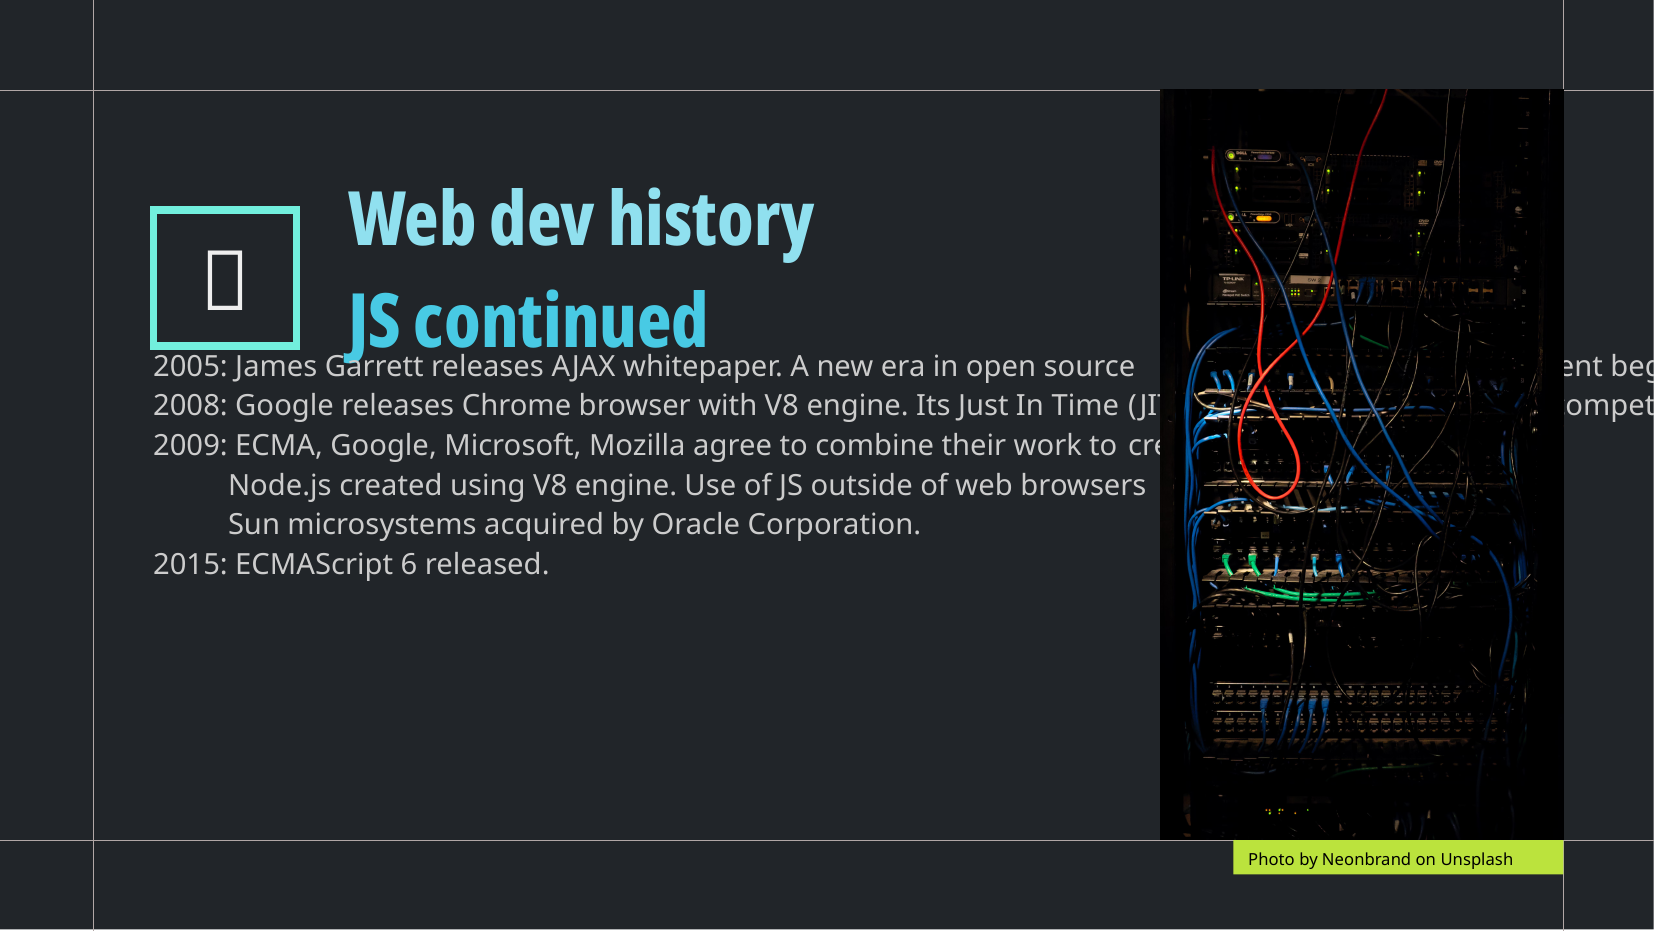

Web dev history
JS continued
🌐
2005: James Garrett releases AJAX whitepaper. A new era in open source 	JS-based library development begins. jQuery released as a result.
2008: Google releases Chrome browser with V8 engine. Its Just In Time 	(JIT) compiler outperforms the competition.
2009: ECMA, Google, Microsoft, Mozilla agree to combine their work to 	create ECMAScript 5.
	Node.js created using V8 engine. Use of JS outside of web browsers 	surges.
	Sun microsystems acquired by Oracle Corporation.
2015: ECMAScript 6 released.
Photo by Neonbrand on Unsplash